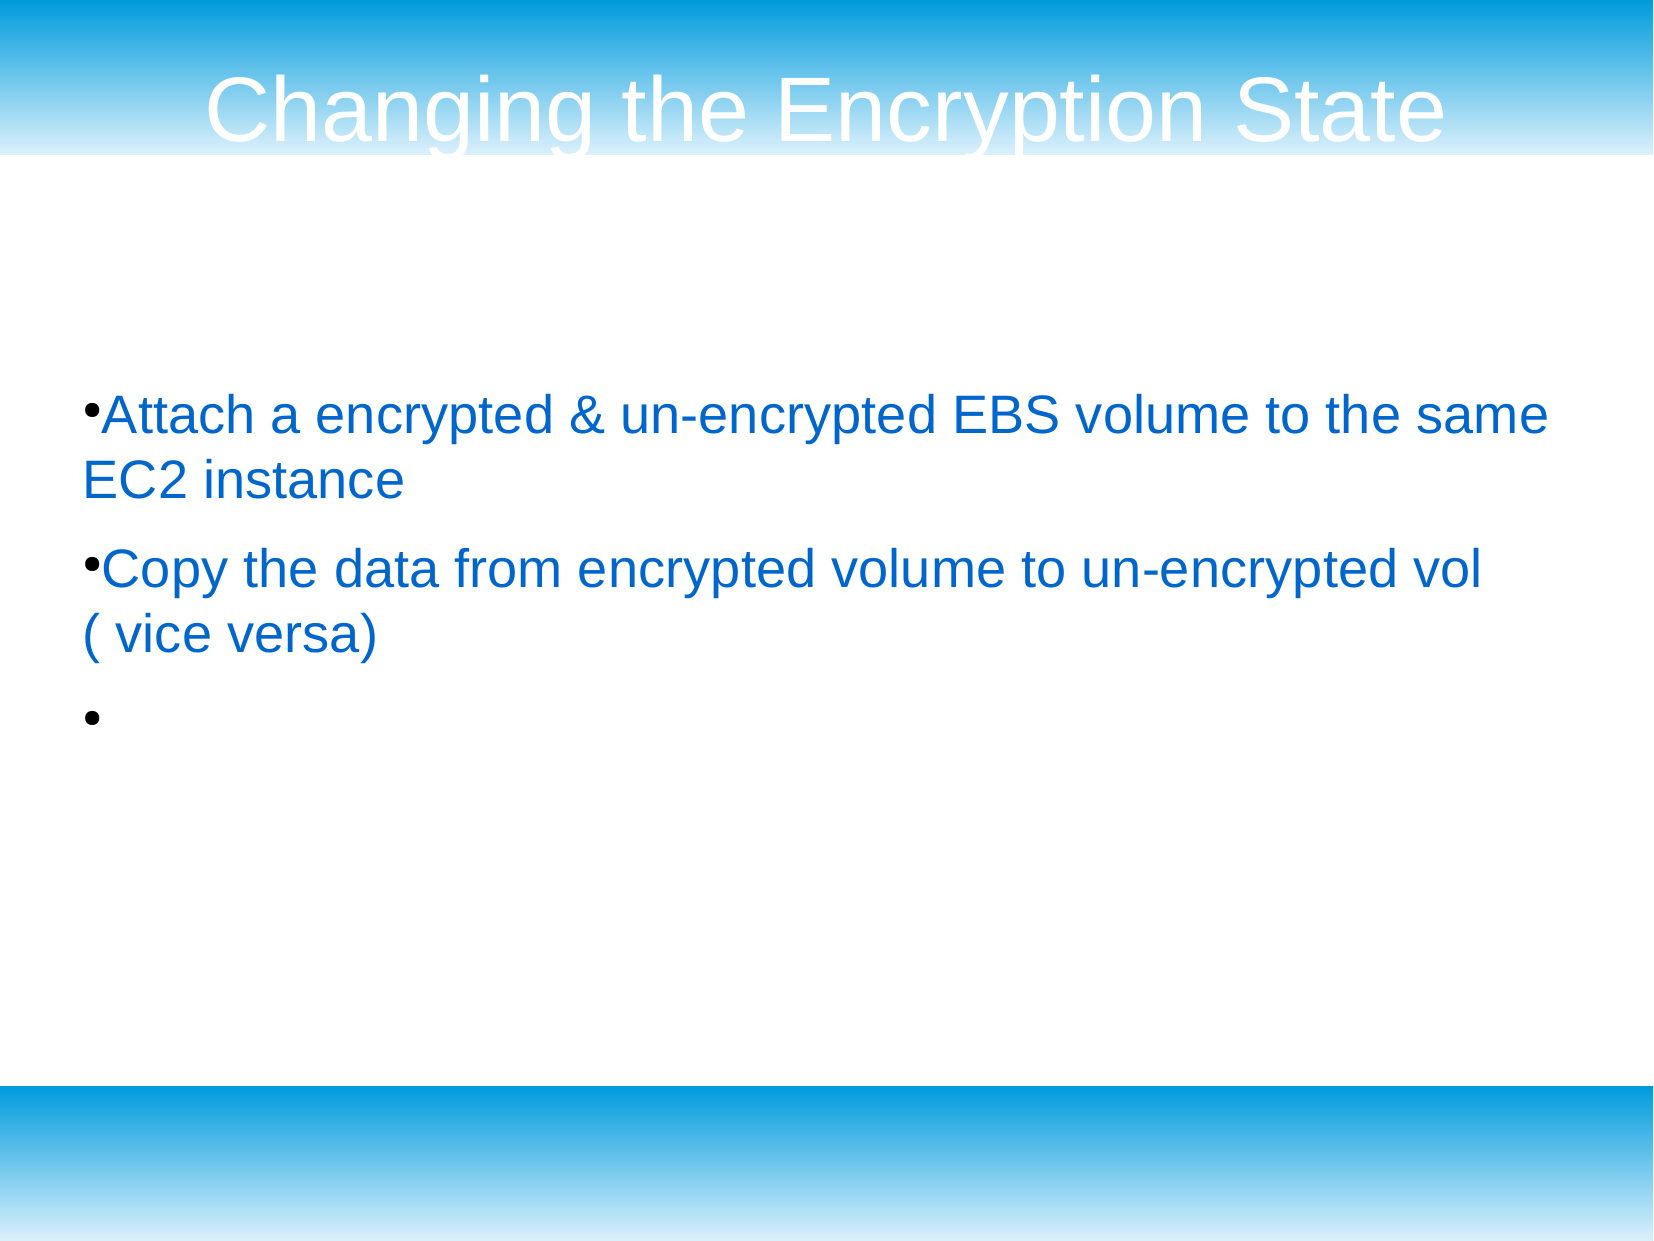

# Changing the Encryption State
Attach a encrypted & un-encrypted EBS volume to the same EC2 instance
Copy the data from encrypted volume to un-encrypted vol ( vice versa)